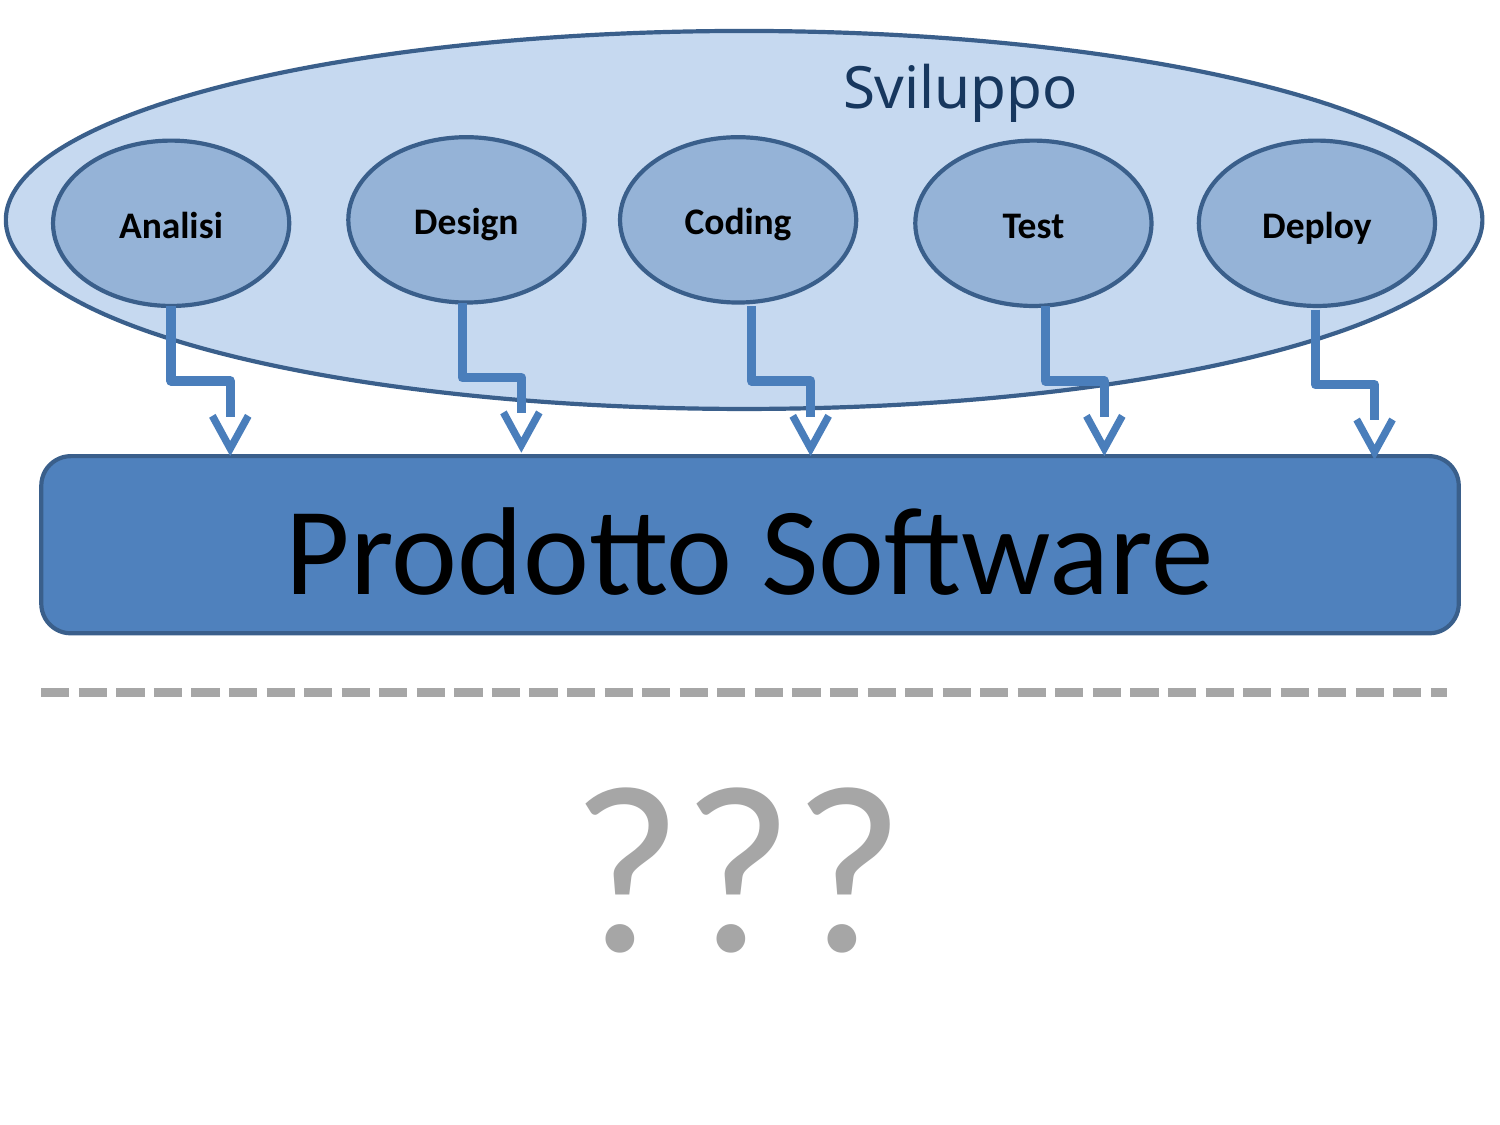

Sviluppo
Design
Coding
Analisi
Test
Deploy
Prodotto Software
???